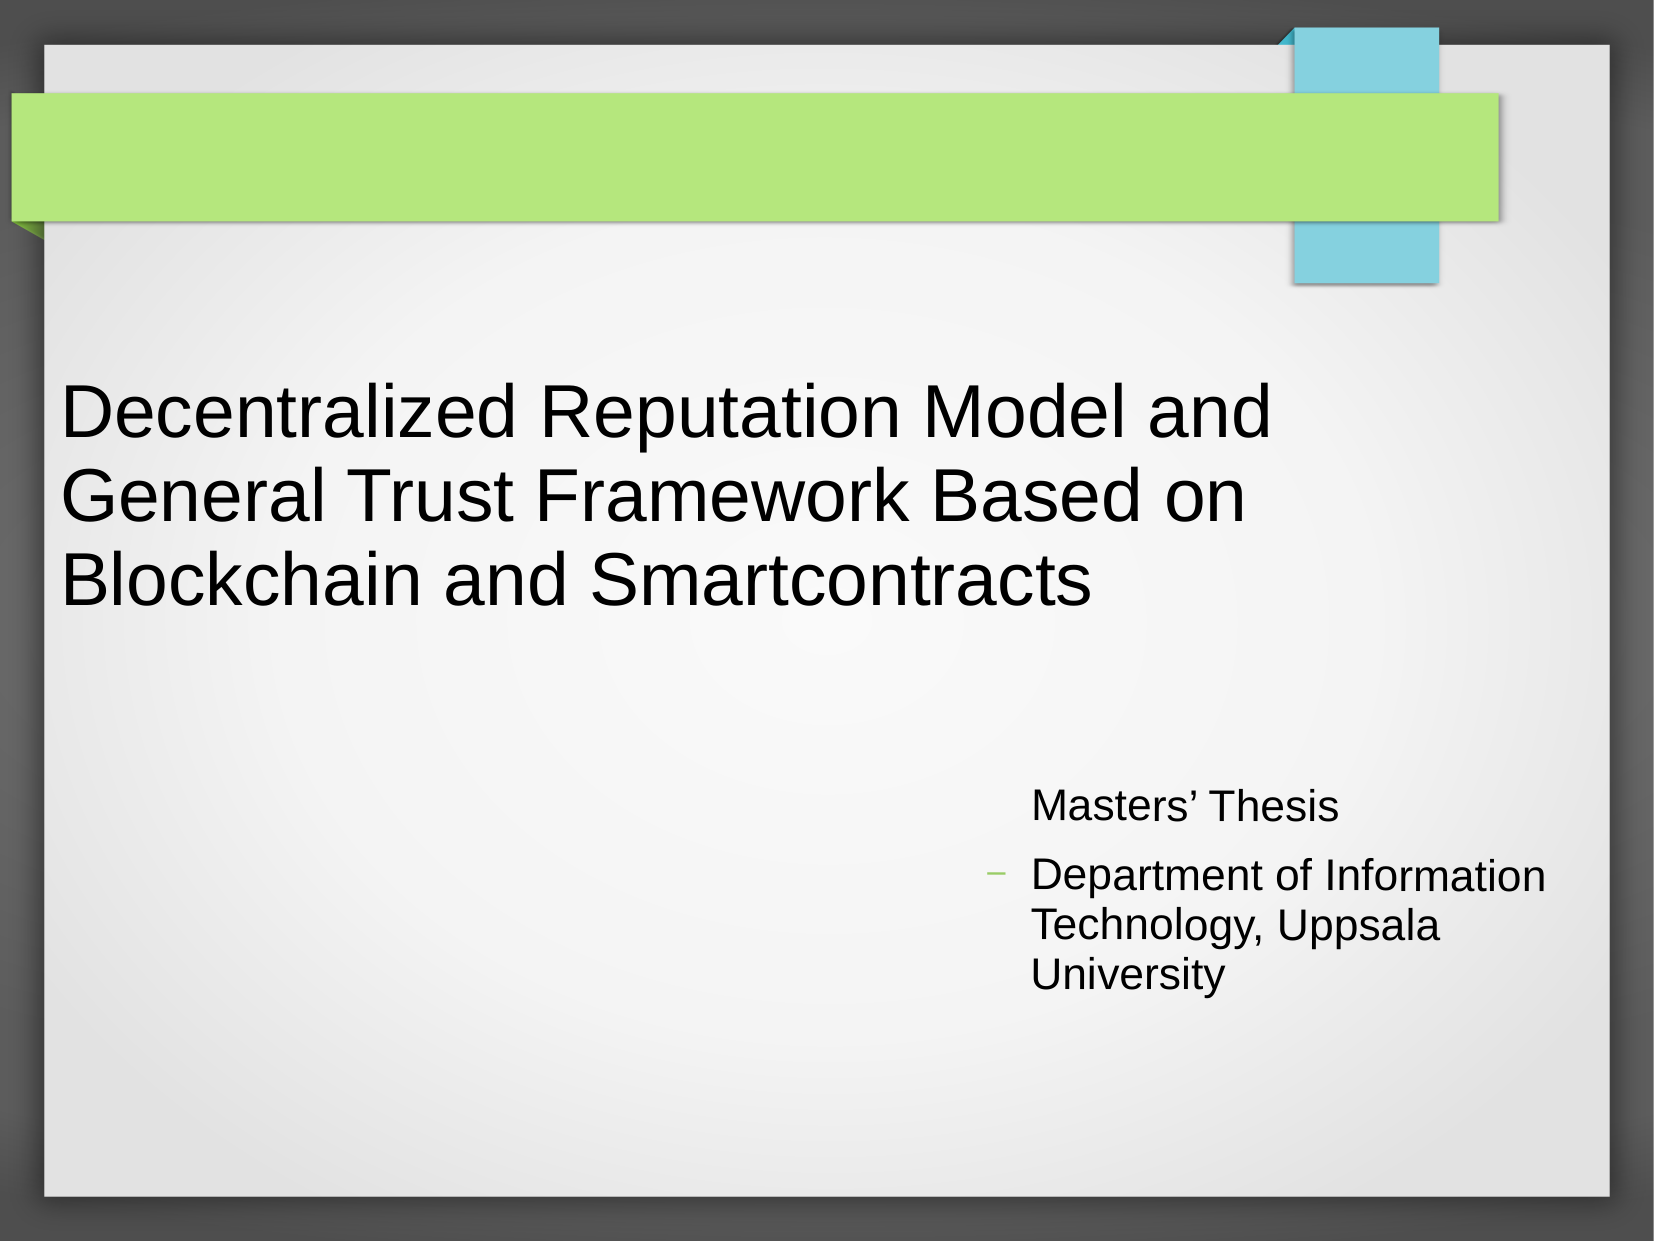

# Decentralized Reputation Model and General Trust Framework Based on Blockchain and Smartcontracts
Masters’ Thesis
Department of Information Technology, Uppsala University